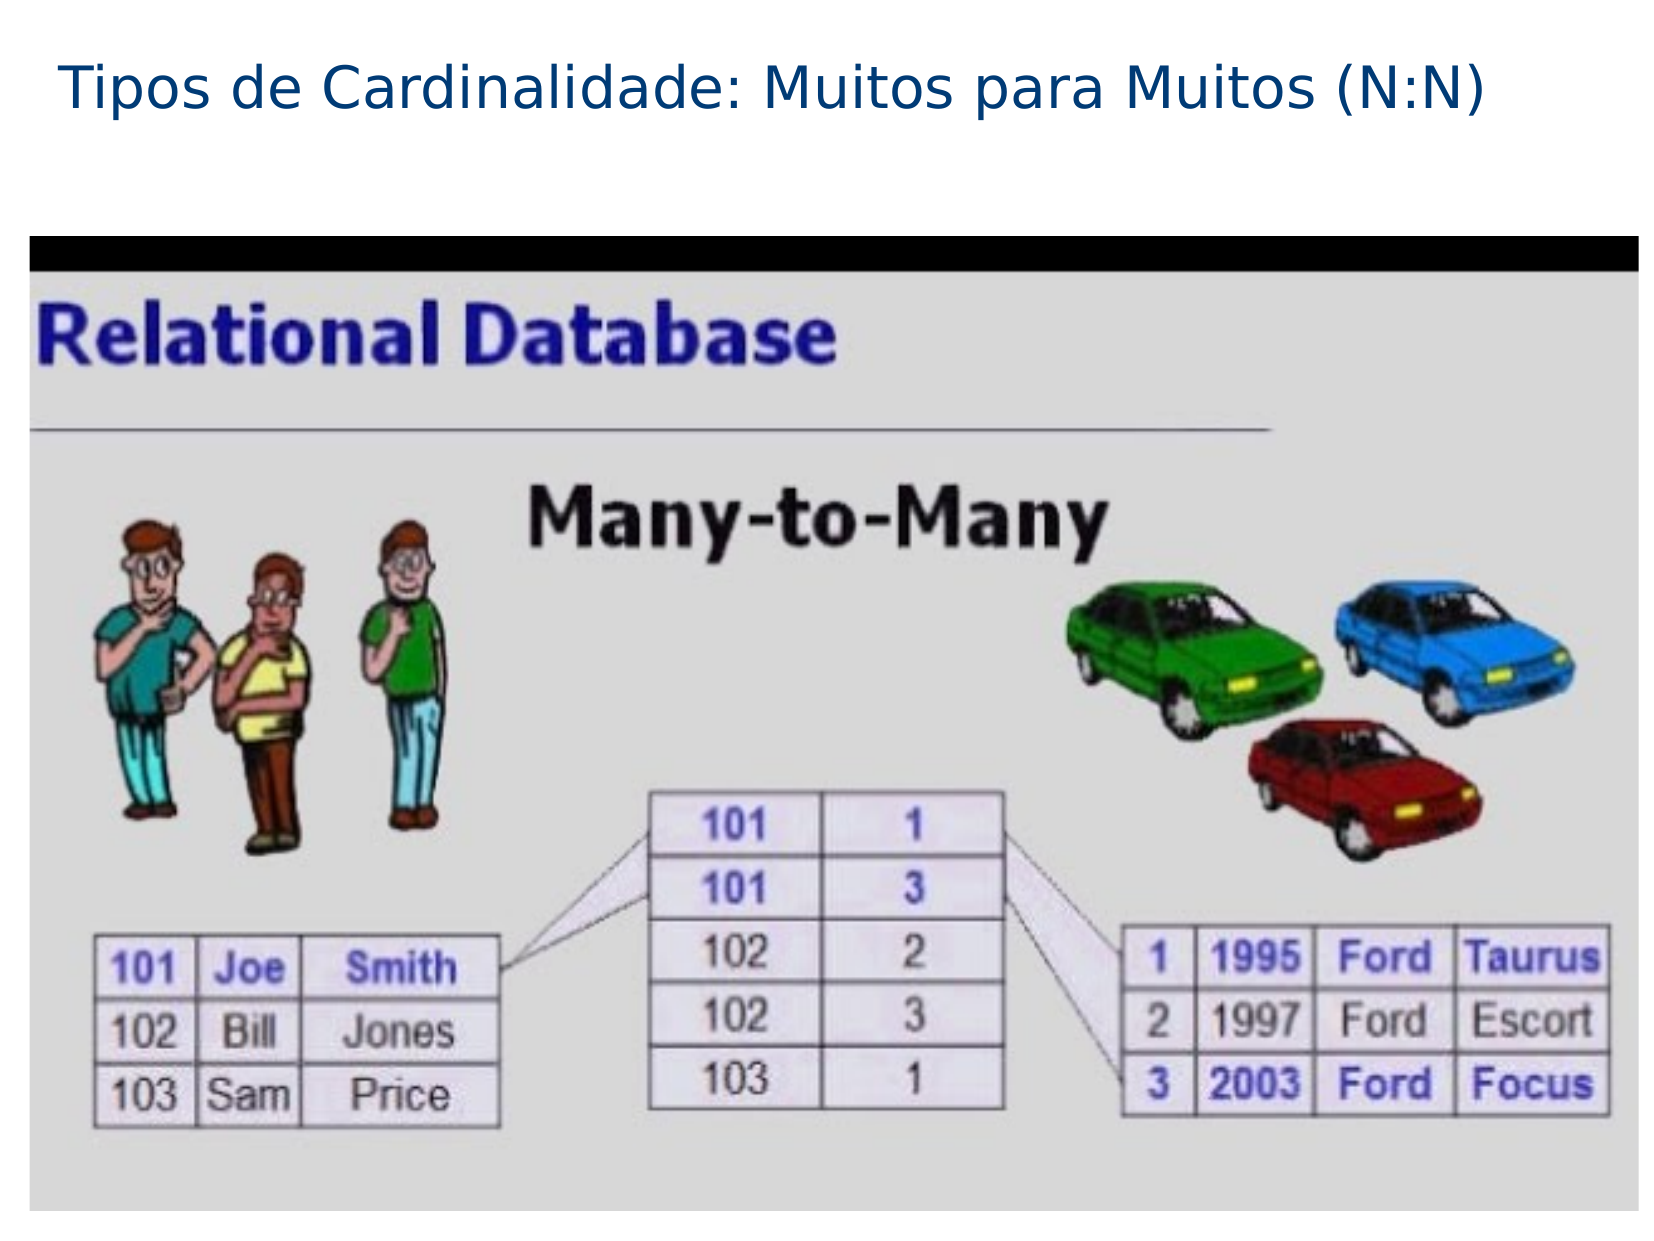

# Tipos de Cardinalidade: Muitos para Muitos (N:N)